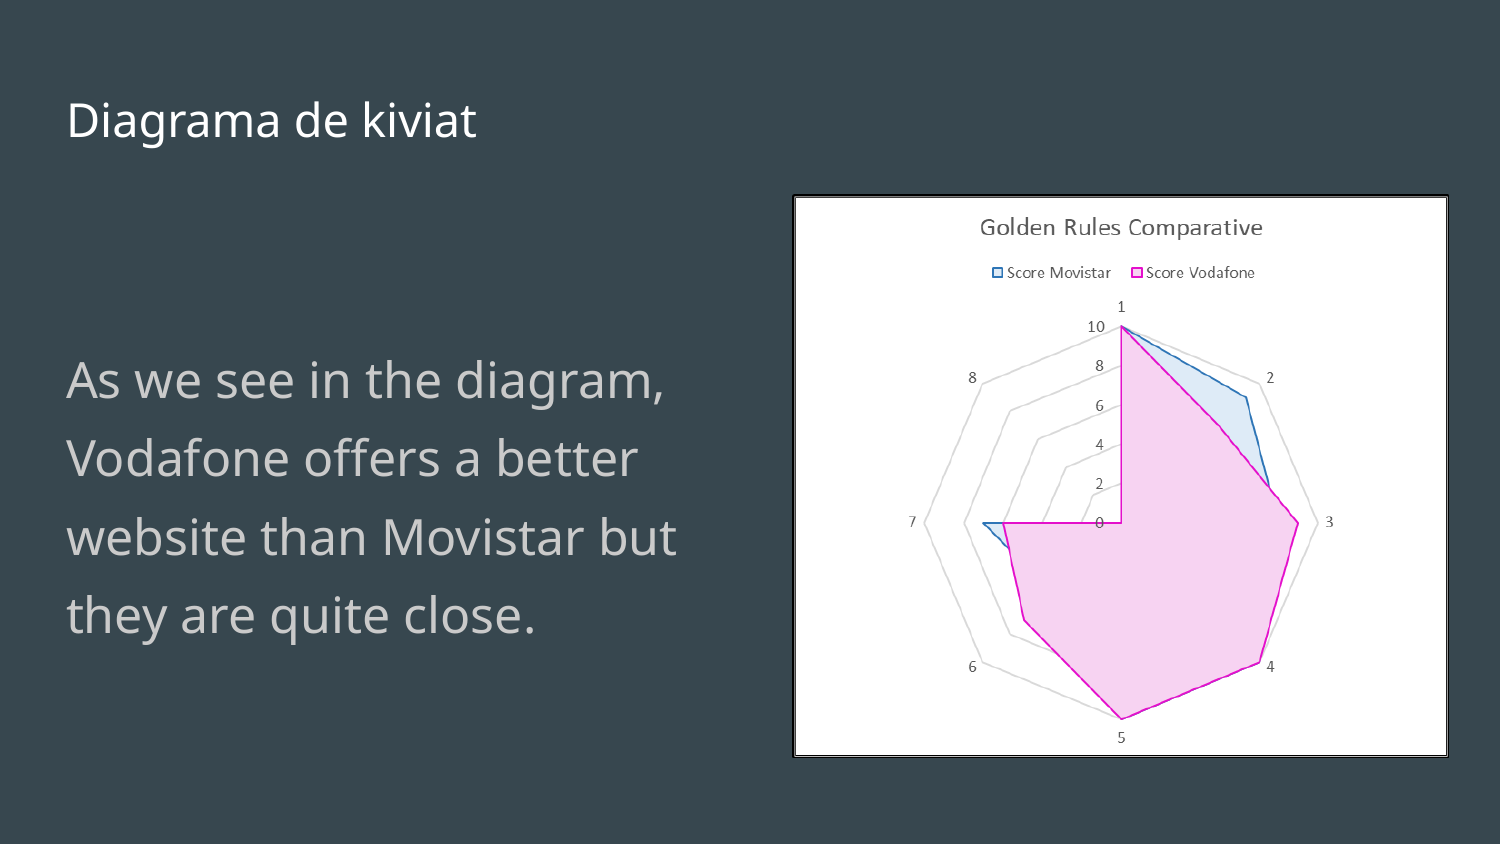

# Diagrama de kiviat
As we see in the diagram, Vodafone offers a better website than Movistar but they are quite close.